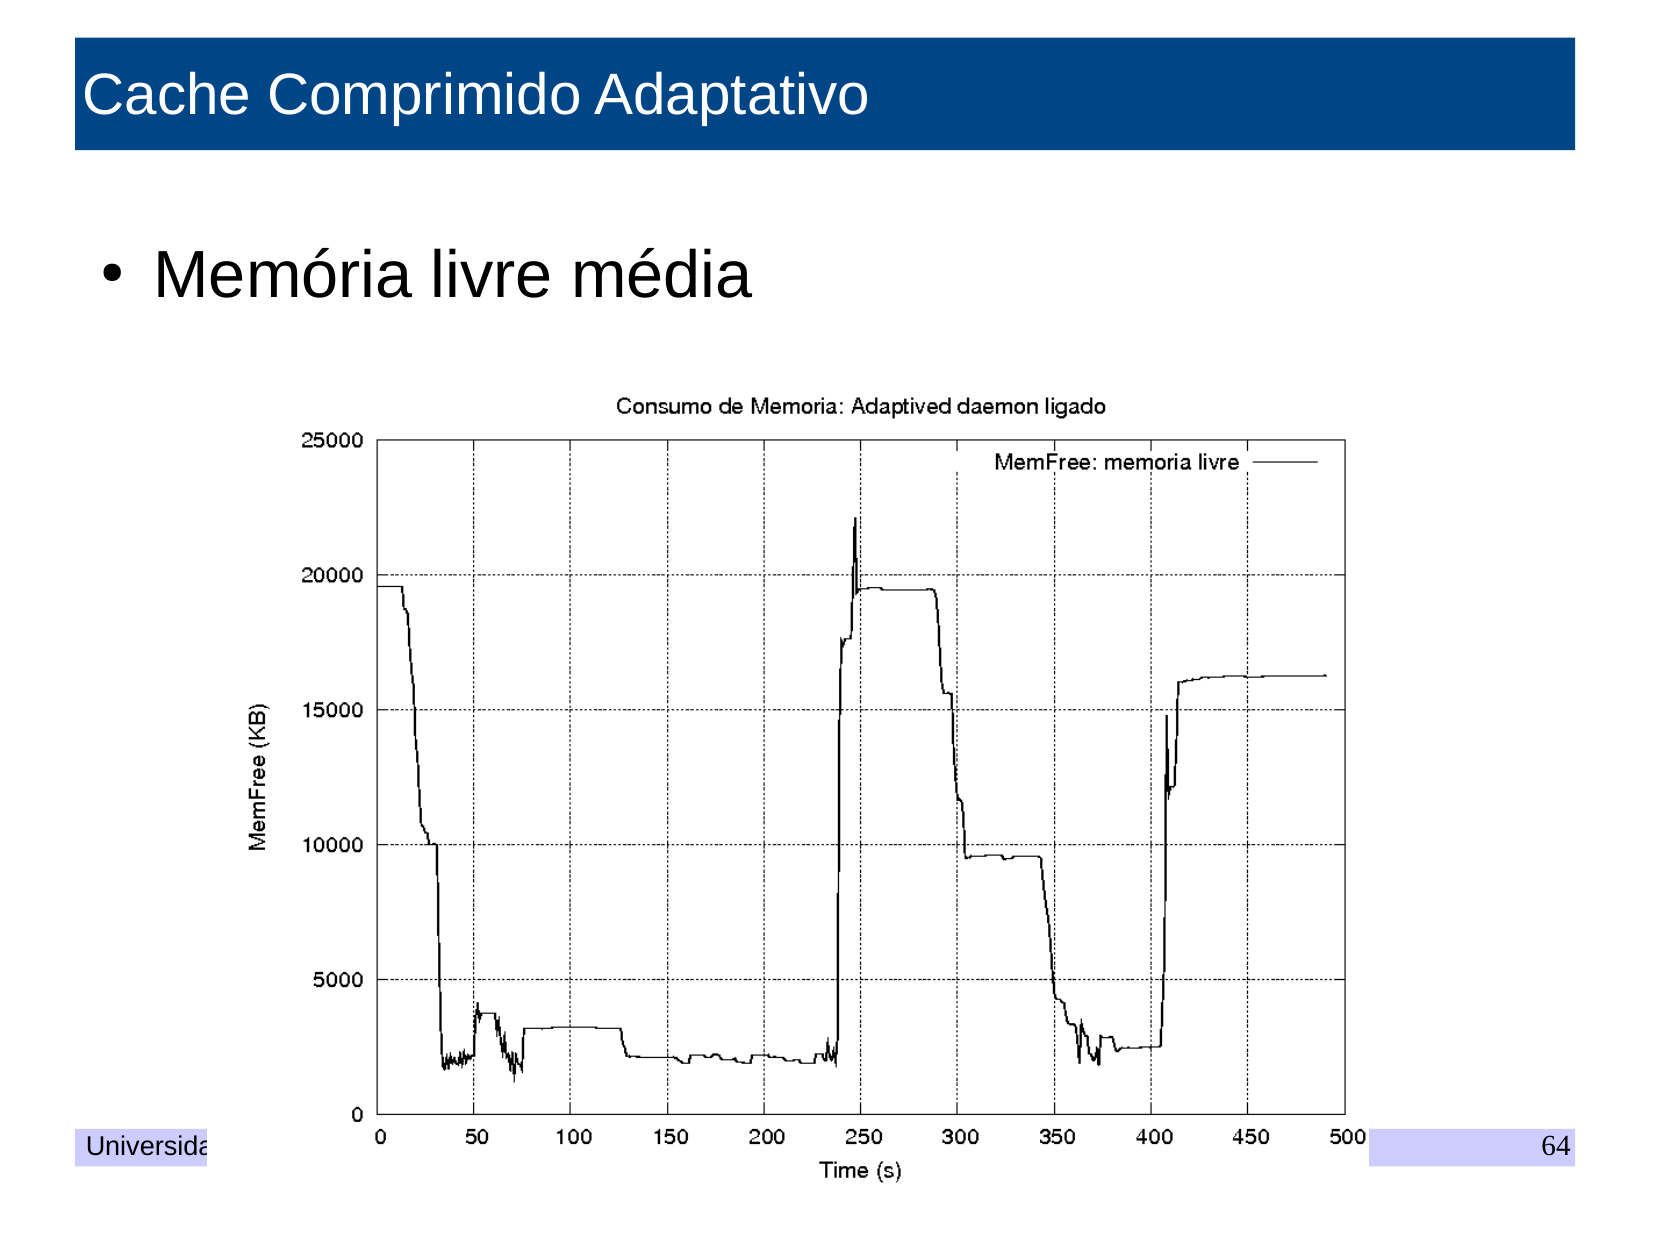

# Cache Comprimido Adaptativo
Memória livre média
64